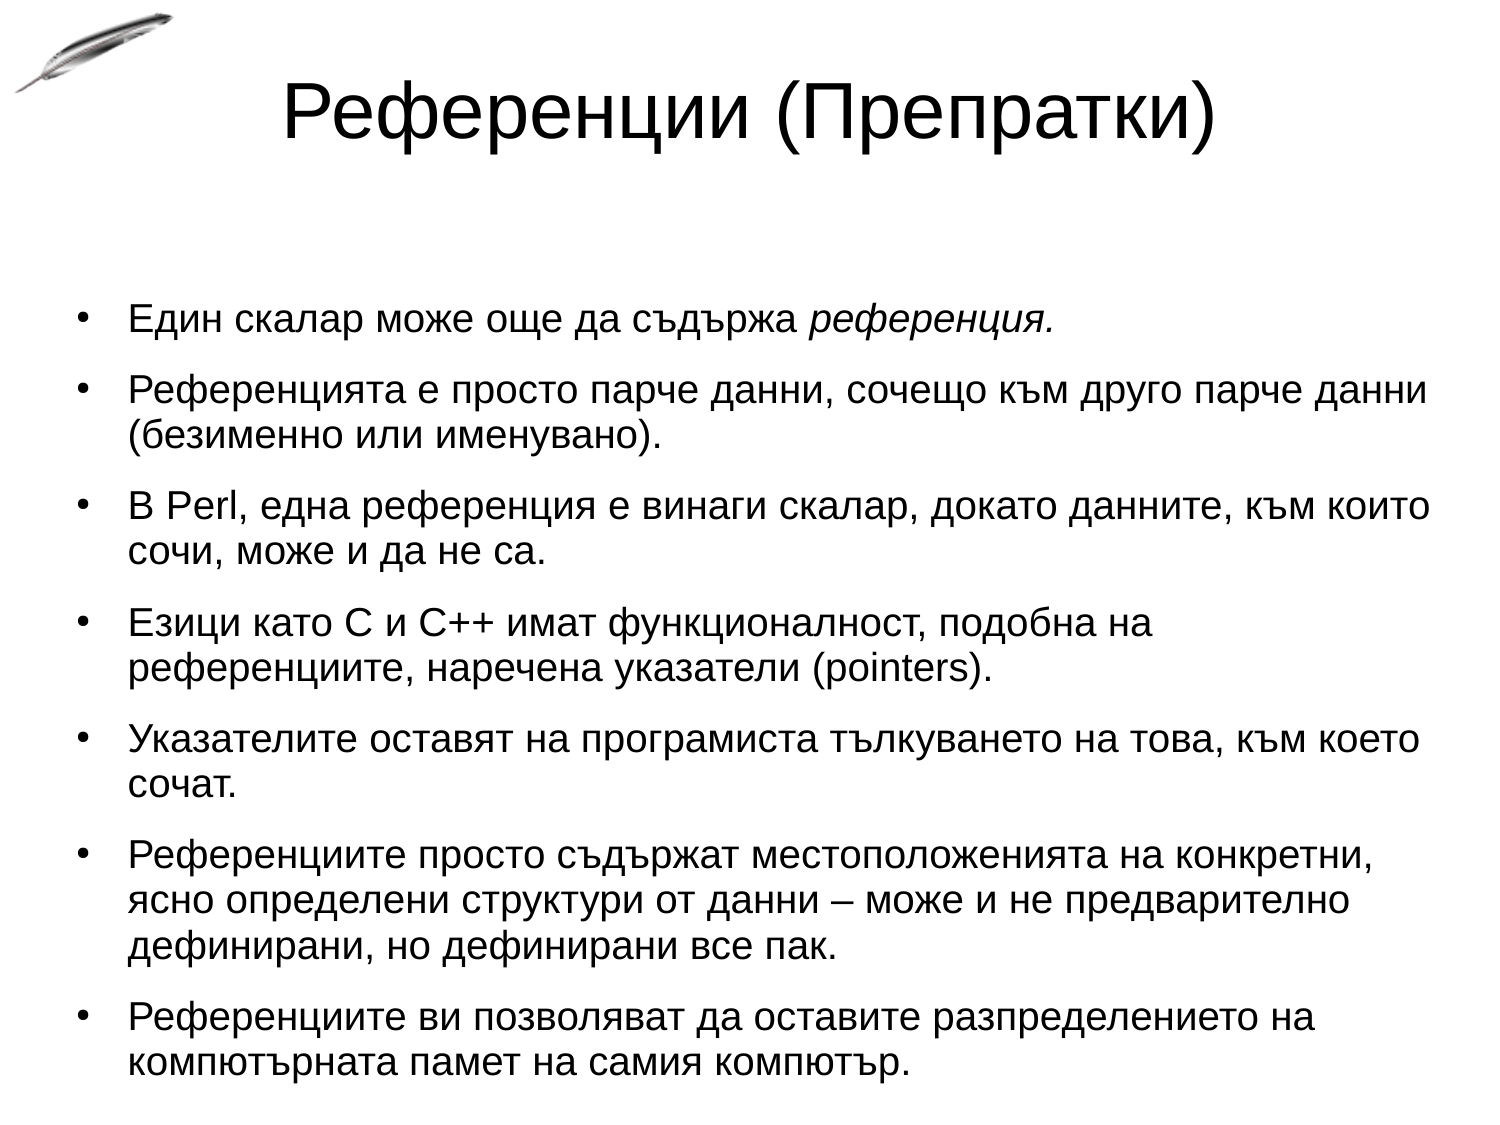

# Референции (Препратки)
Един скалар може още да съдържа референция.
Референцията е просто парче данни, сочещо към друго парче данни (безименно или именувано).
В Perl, една референция е винаги скалар, докато данните, към които сочи, може и да не са.
Езици като C и C++ имат функционалност, подобна на референциите, наречена указатели (pointers).
Указателите оставят на програмиста тълкуването на това, към което сочат.
Референциите просто съдържат местоположенията на конкретни, ясно определени структури от данни – може и не предварително дефинирани, но дефинирани все пак.
Референциите ви позволяват да оставите разпределението на компютърната памет на самия компютър.